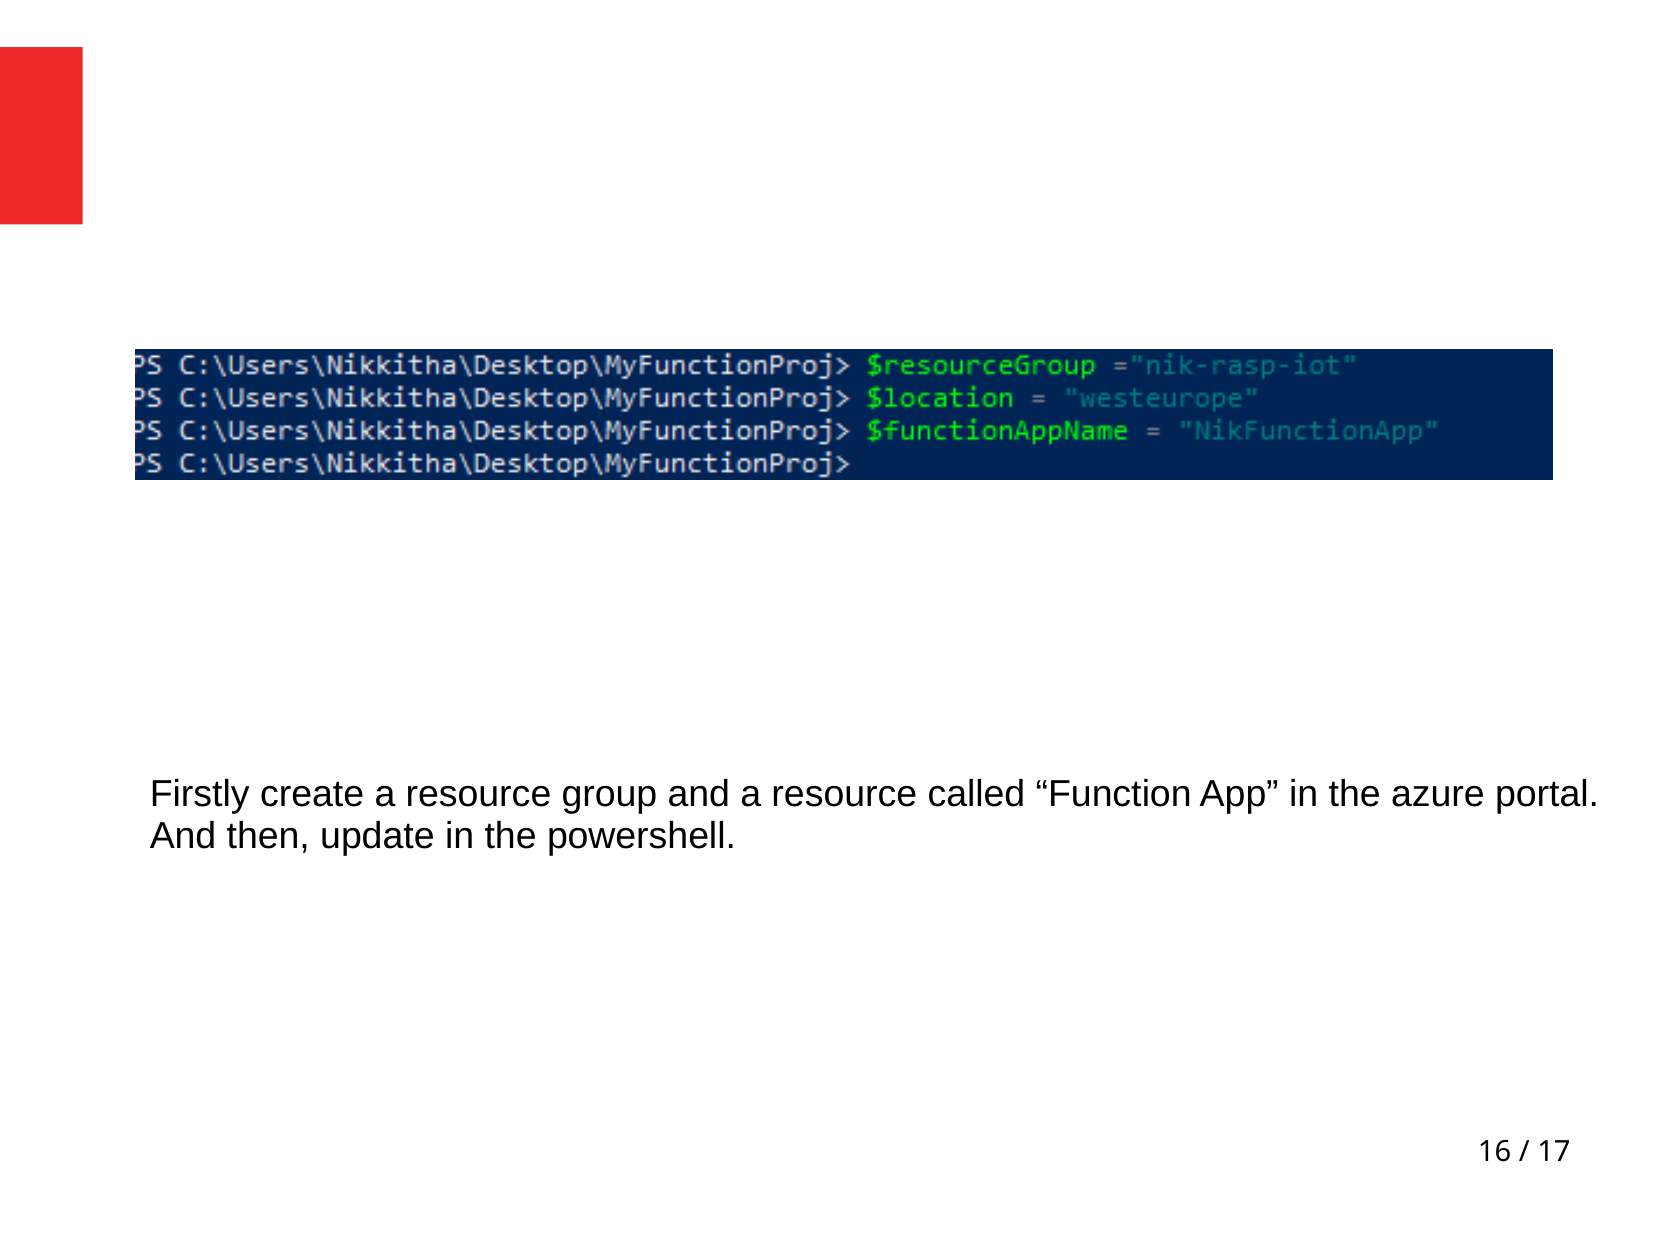

#
Firstly create a resource group and a resource called “Function App” in the azure portal.
And then, update in the powershell.
16